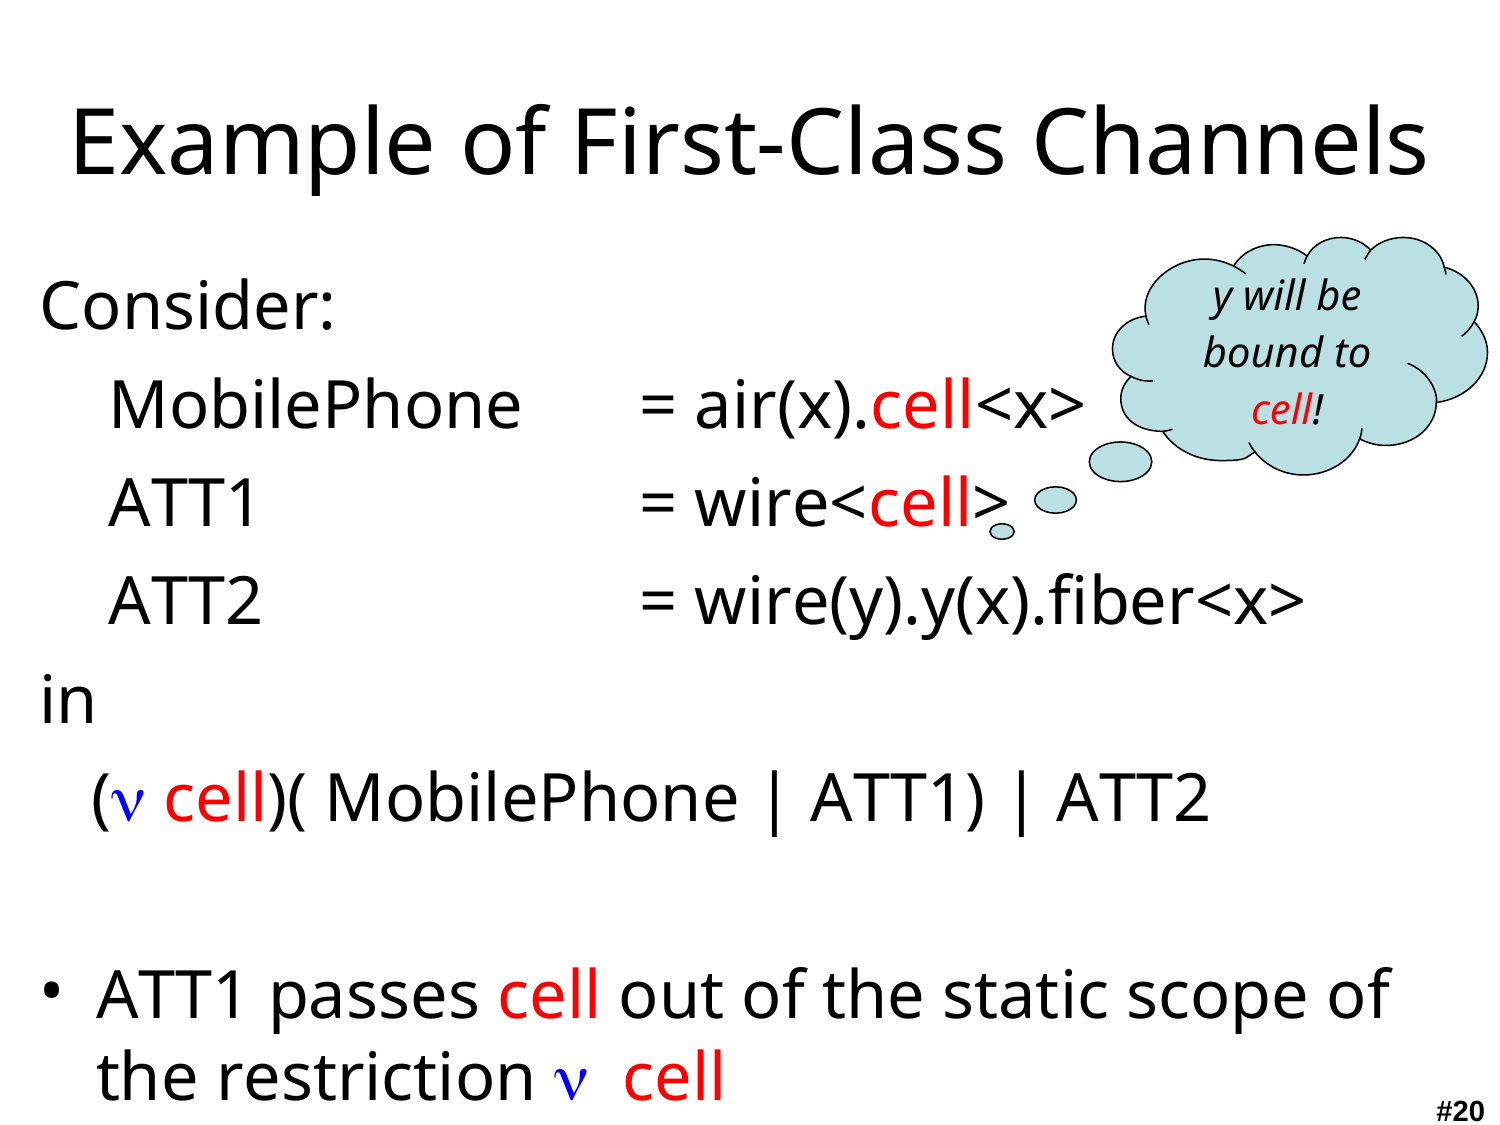

# Example of First-Class Channels
y will be
bound to cell!
Consider:
 MobilePhone	= air(x).cell<x>
 ATT1			= wire<cell>
 ATT2			= wire(y).y(x).fiber<x>
in
 ( cell)( MobilePhone | ATT1) | ATT2
ATT1 passes cell out of the static scope of the restriction cell
20